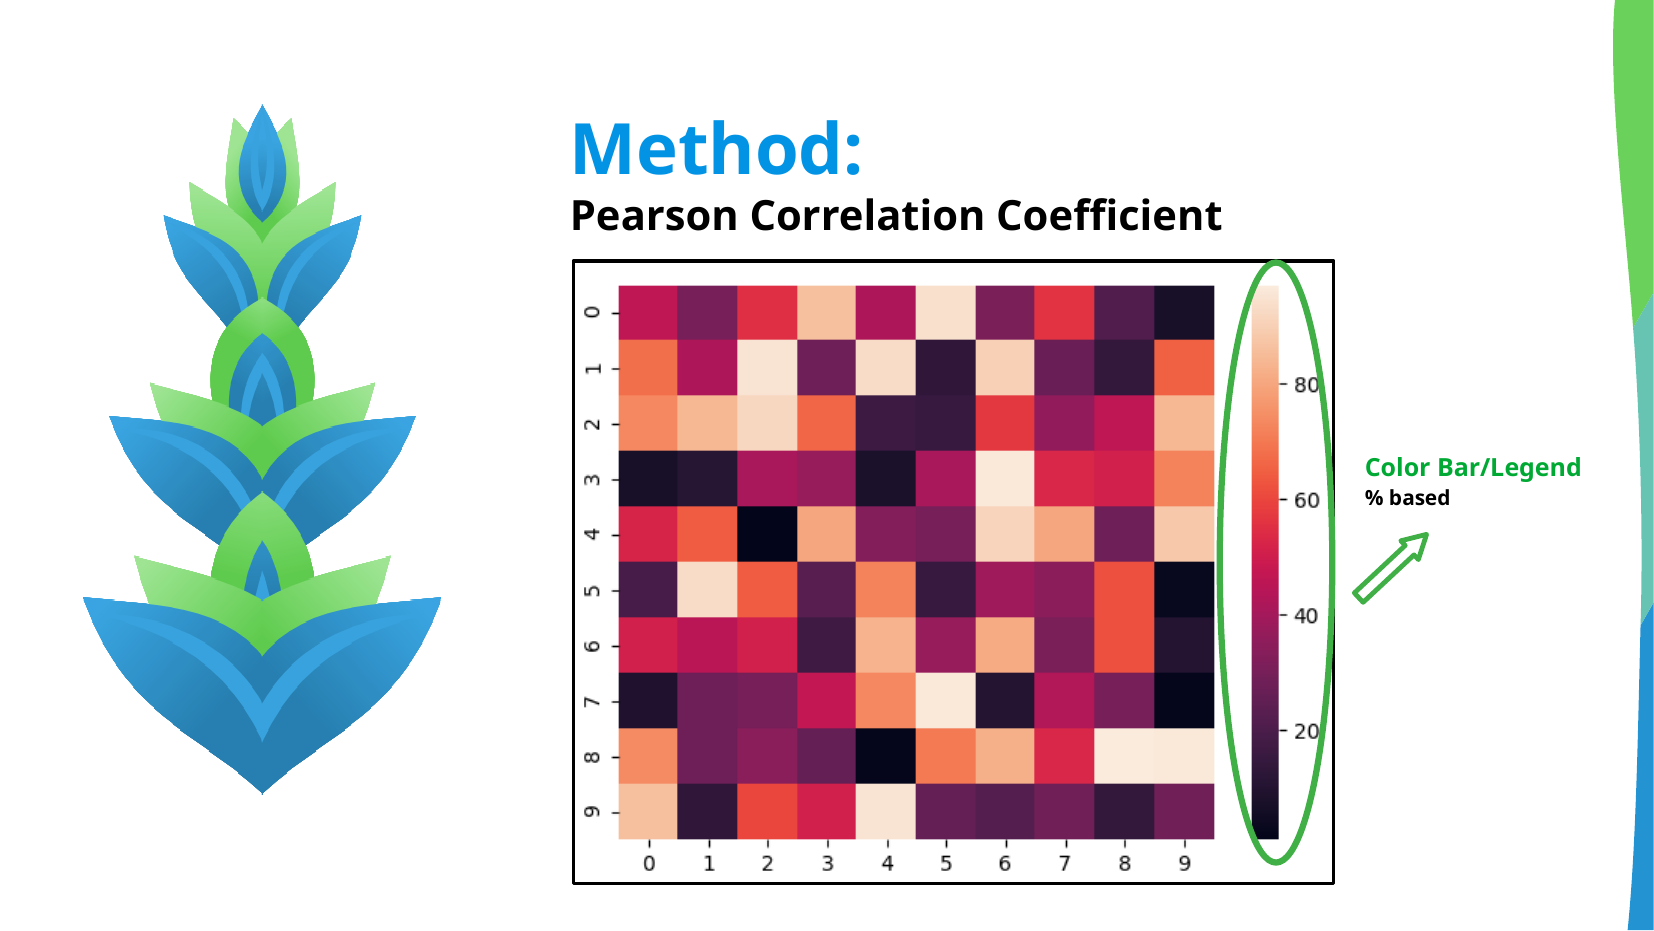

Method:
Pearson Correlation Coefficient
Color Bar/Legend
% based